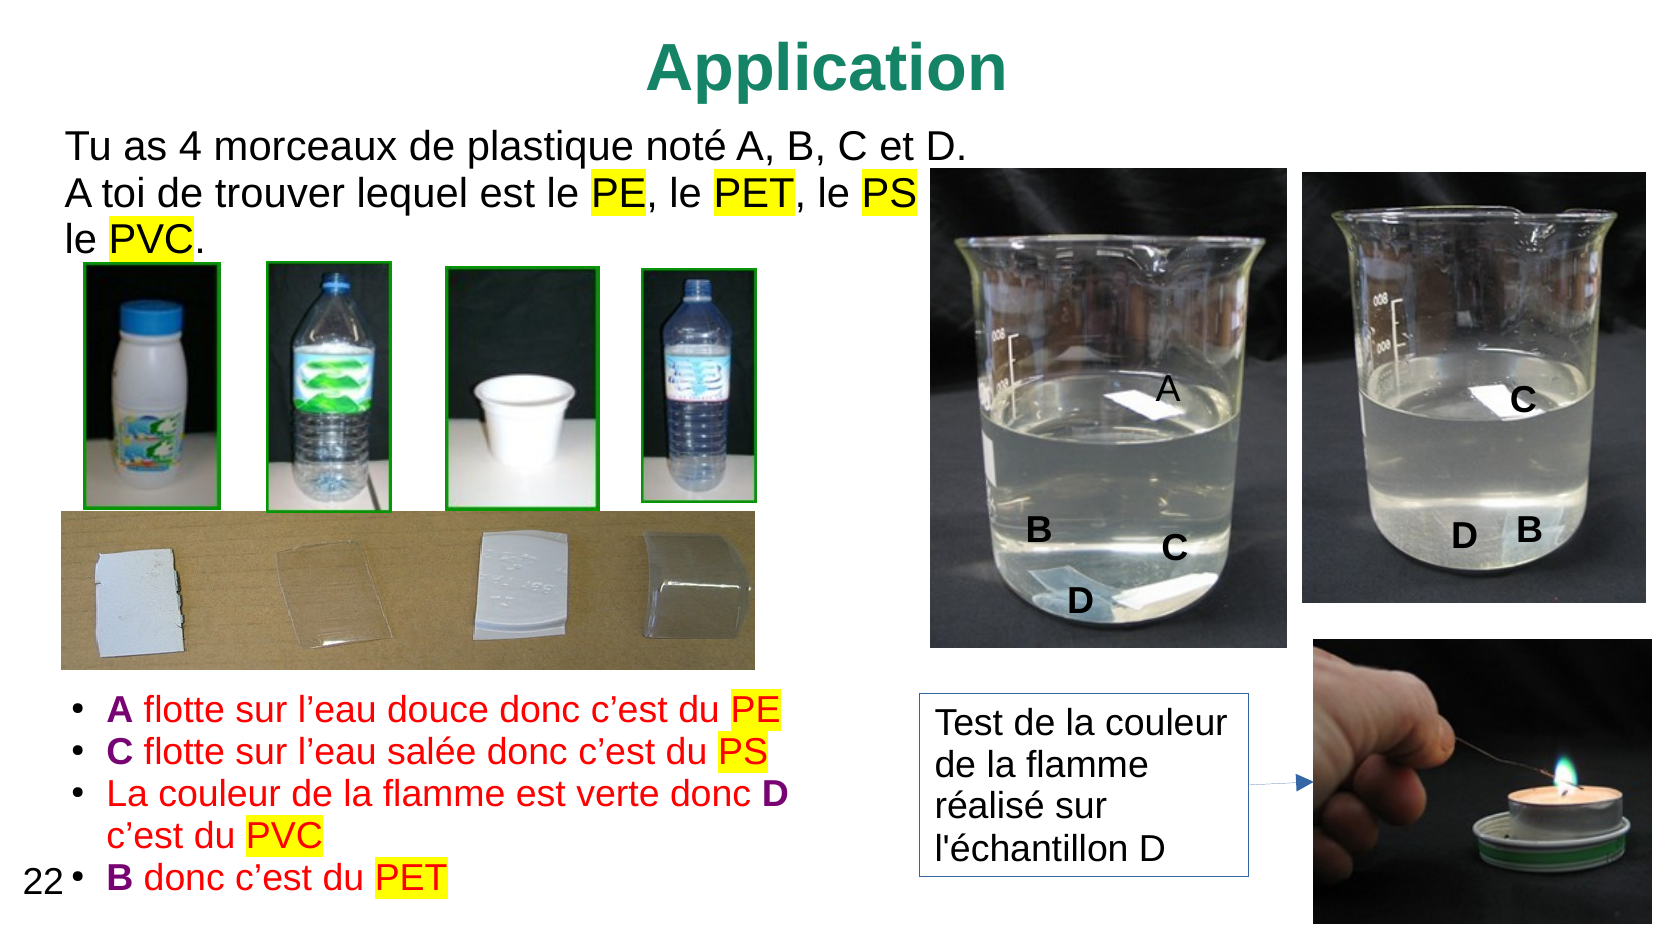

# Application
Tu as 4 morceaux de plastique noté A, B, C et D.
A toi de trouver lequel est le PE, le PET, le PS et le PVC.
A
C
B
B
D
C
D
A flotte sur l’eau douce donc c’est du PE
C flotte sur l’eau salée donc c’est du PS
La couleur de la flamme est verte donc D c’est du PVC
B donc c’est du PET
Test de la couleur de la flamme réalisé sur l'échantillon D